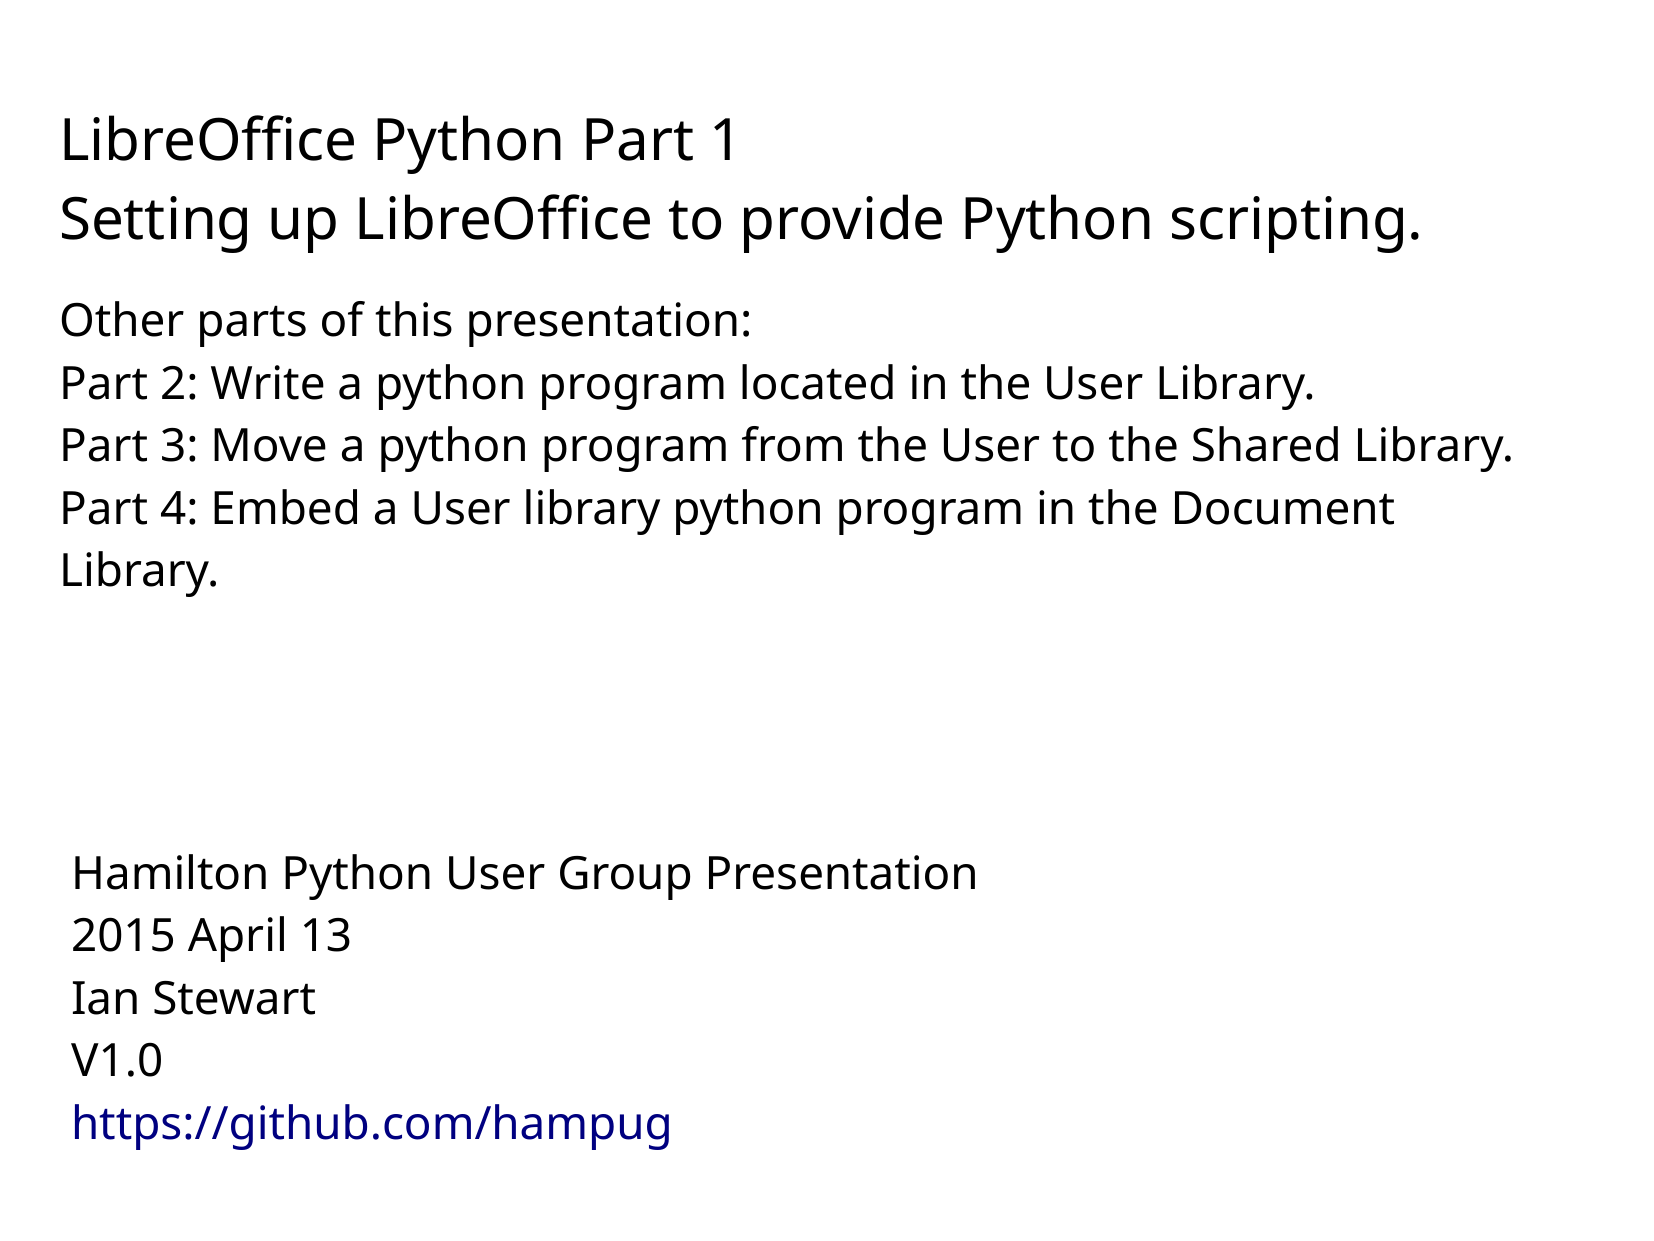

# LibreOffice Python Part 1 Setting up LibreOffice to provide Python scripting.
Other parts of this presentation:
Part 2: Write a python program located in the User Library.
Part 3: Move a python program from the User to the Shared Library.
Part 4: Embed a User library python program in the Document Library.
Hamilton Python User Group Presentation
2015 April 13
Ian Stewart
V1.0
https://github.com/hampug